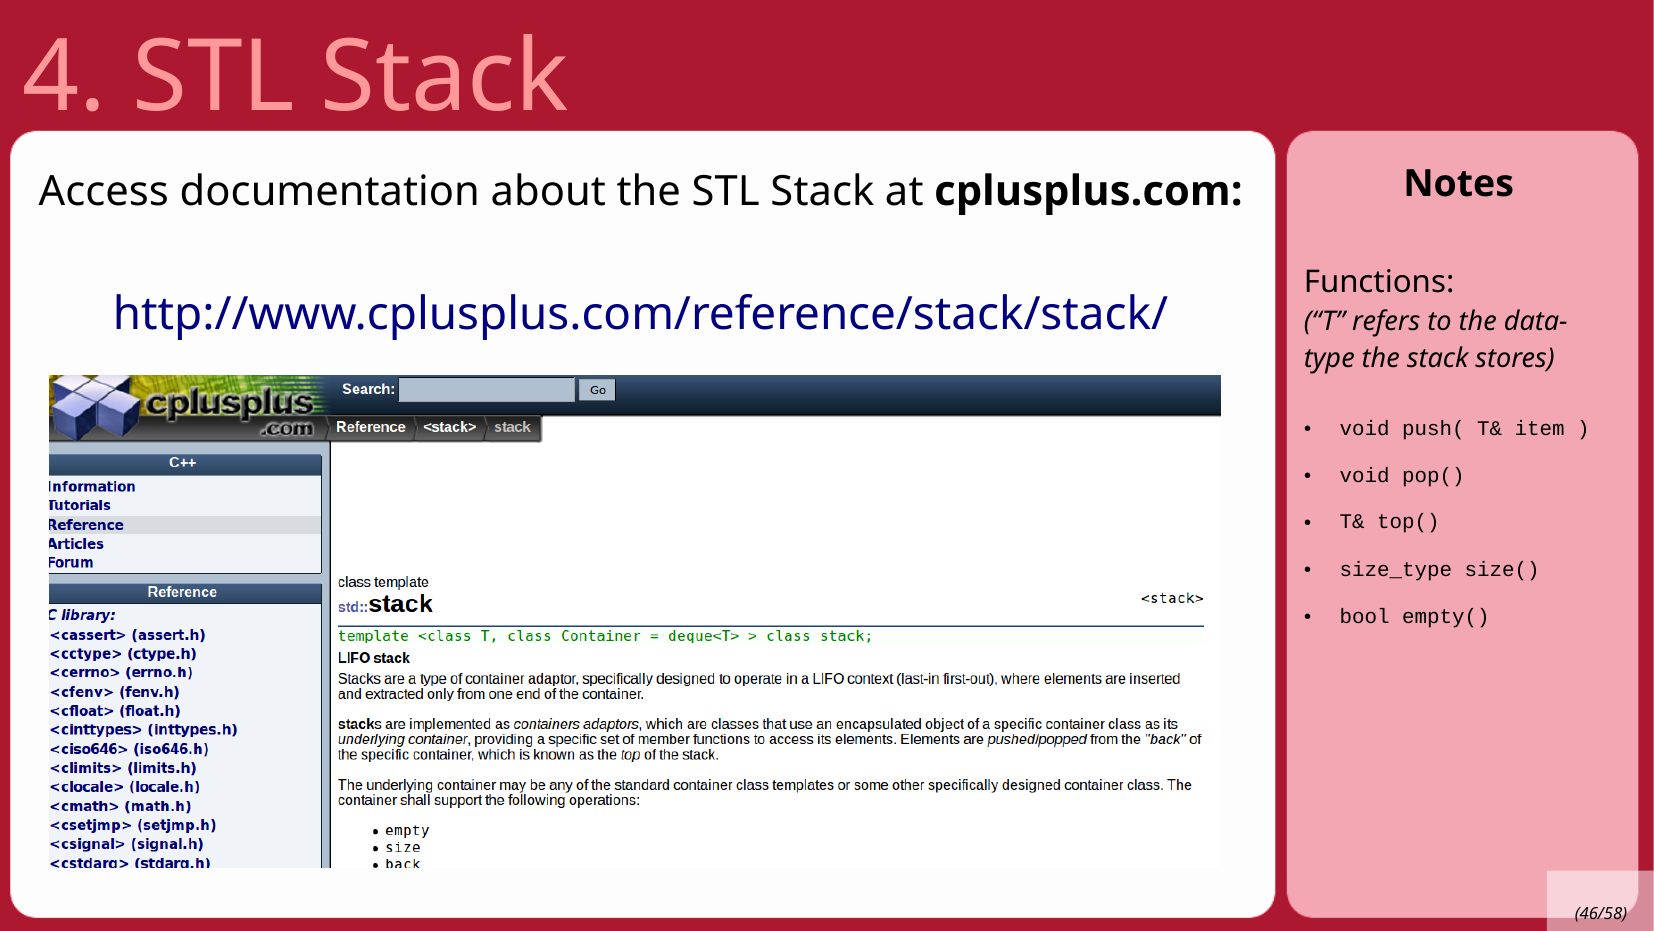

# 4. STL Stack
Notes
Functions:
(“T” refers to the data-type the stack stores)
void push( T& item )
void pop()
T& top()
size_type size()
bool empty()
Access documentation about the STL Stack at cplusplus.com:
http://www.cplusplus.com/reference/stack/stack/